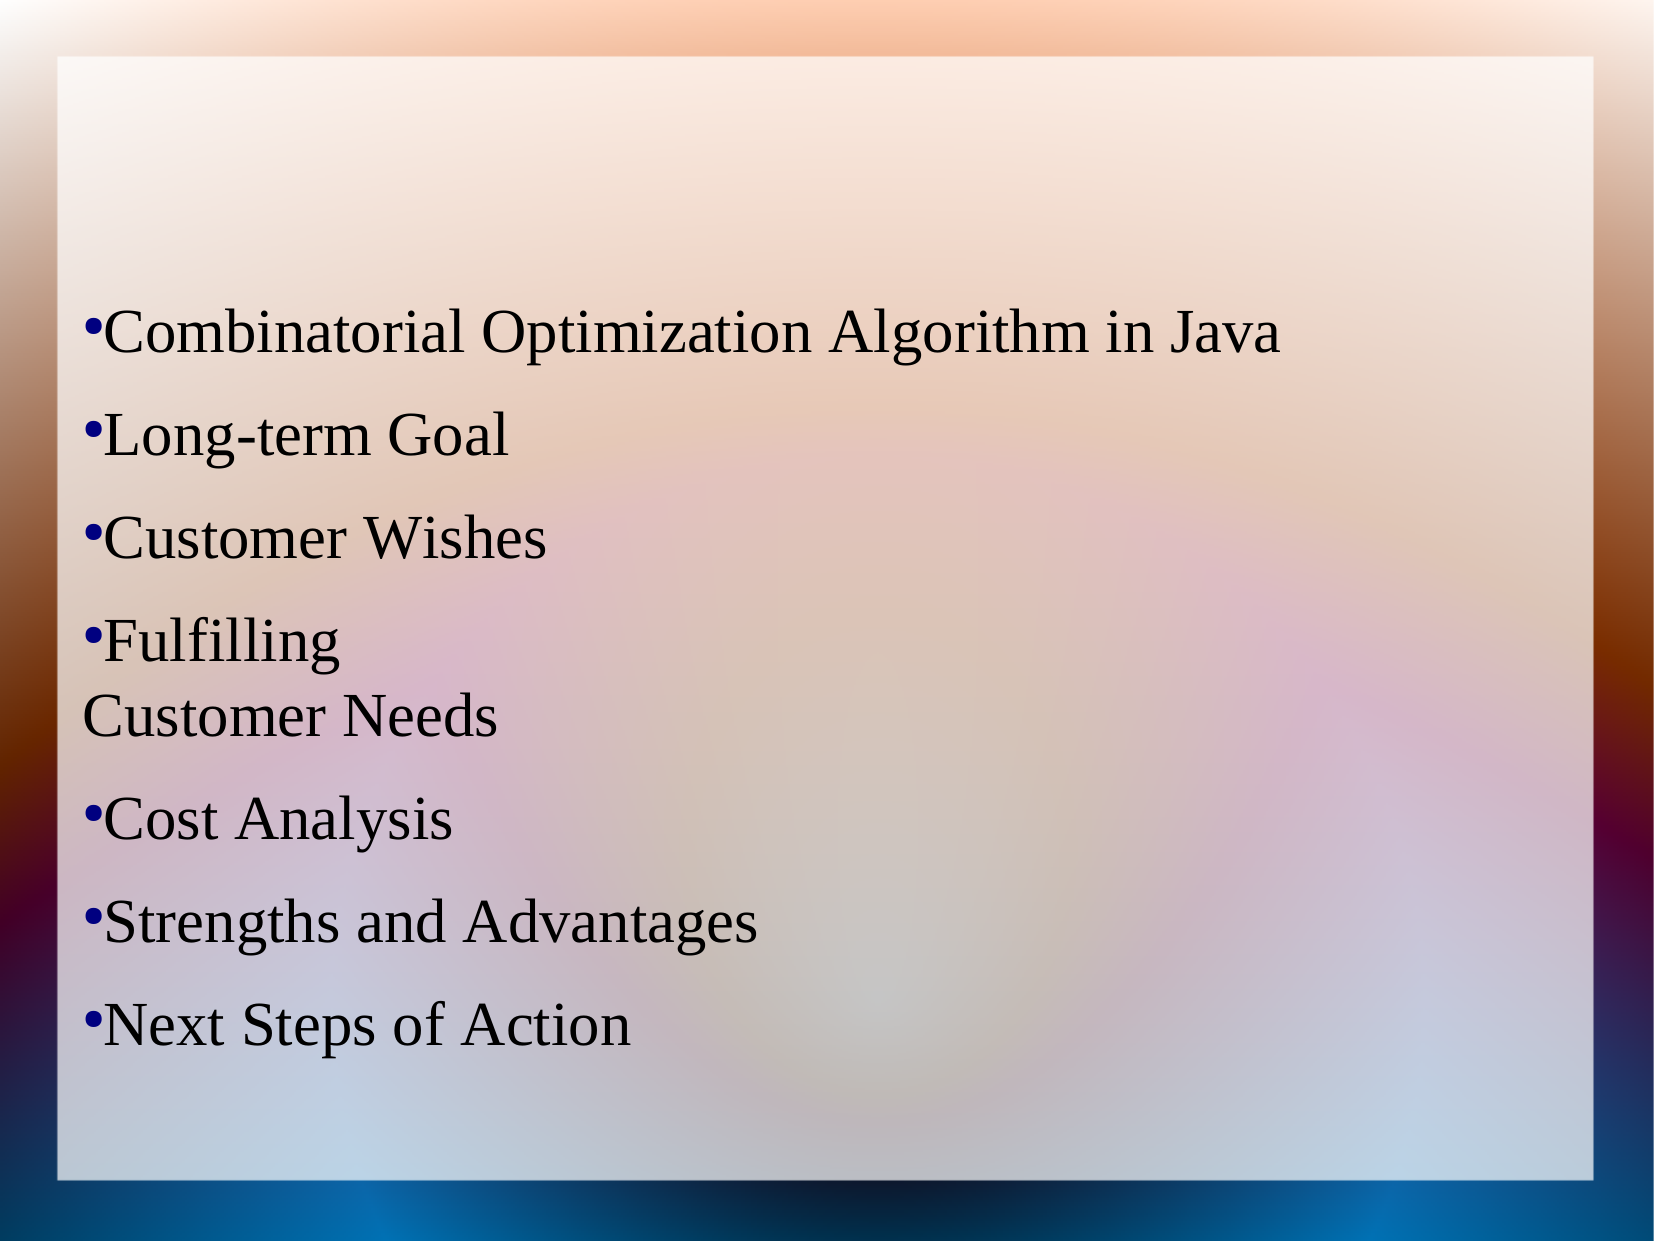

#
Combinatorial Optimization Algorithm in Java
Long-term Goal
Customer Wishes
Fulfilling
Customer Needs
Cost Analysis
Strengths and Advantages
Next Steps of Action